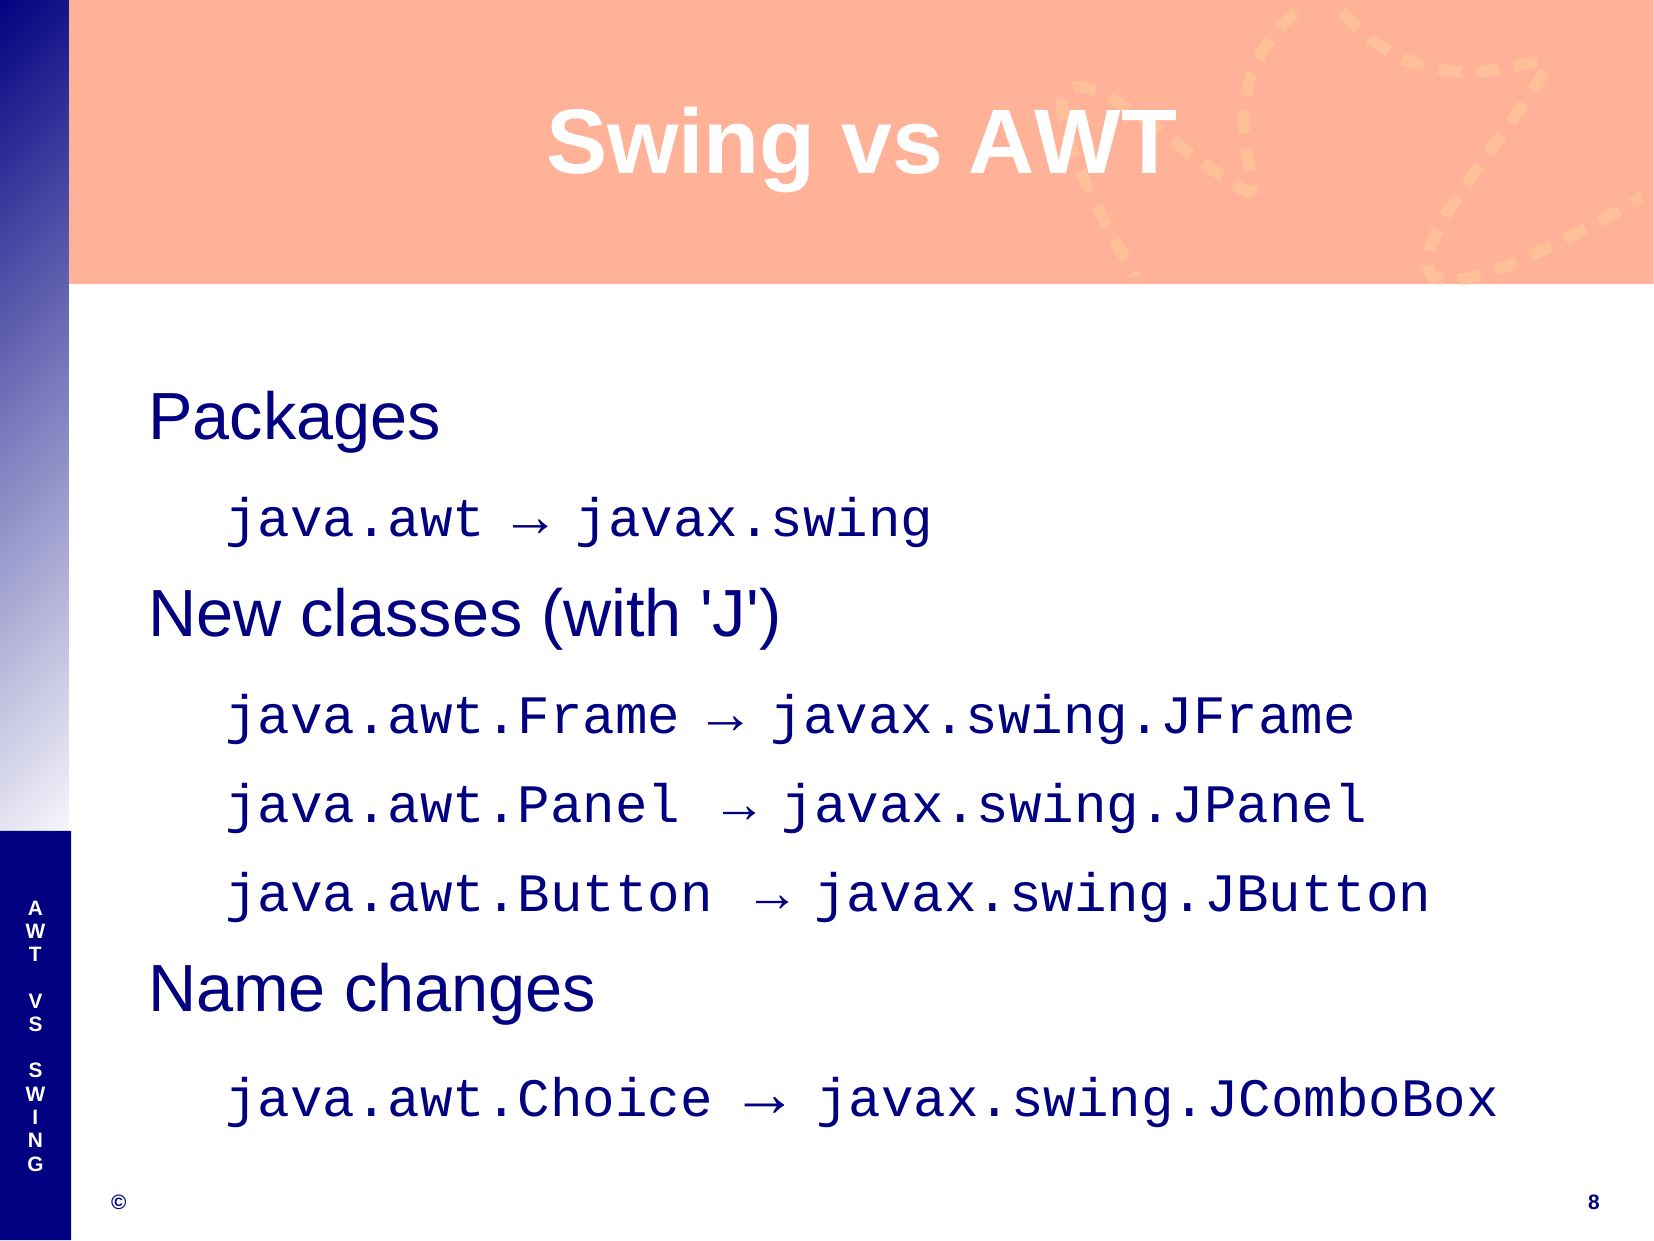

Swing vs AWT
# Packages
java.awt → javax.swing
New classes (with 'J')
java.awt.Frame → javax.swing.JFrame
java.awt.Panel → javax.swing.JPanel
java.awt.Button → javax.swing.JButton
Name changes
java.awt.Choice → javax.swing.JComboBox
A
W
T
V
S
S
W
I
N
G